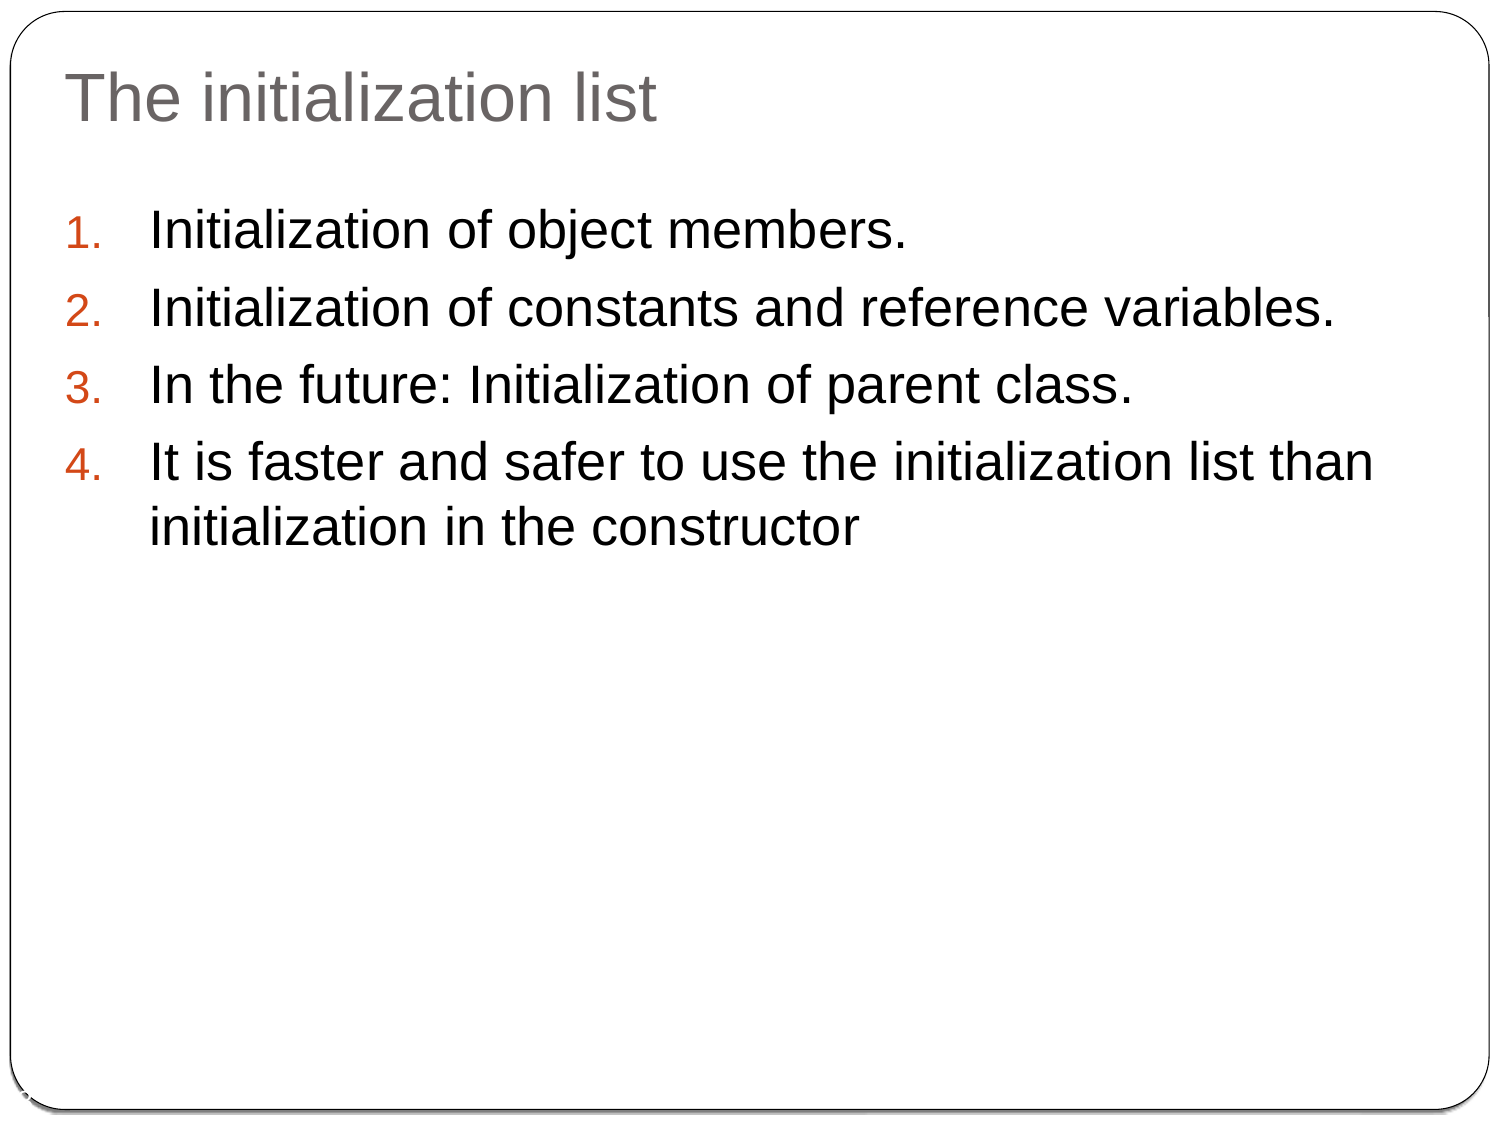

# The initialization list
Initialization of object members.
Initialization of constants and reference variables.
In the future: Initialization of parent class.
It is faster and safer to use the initialization list than initialization in the constructor